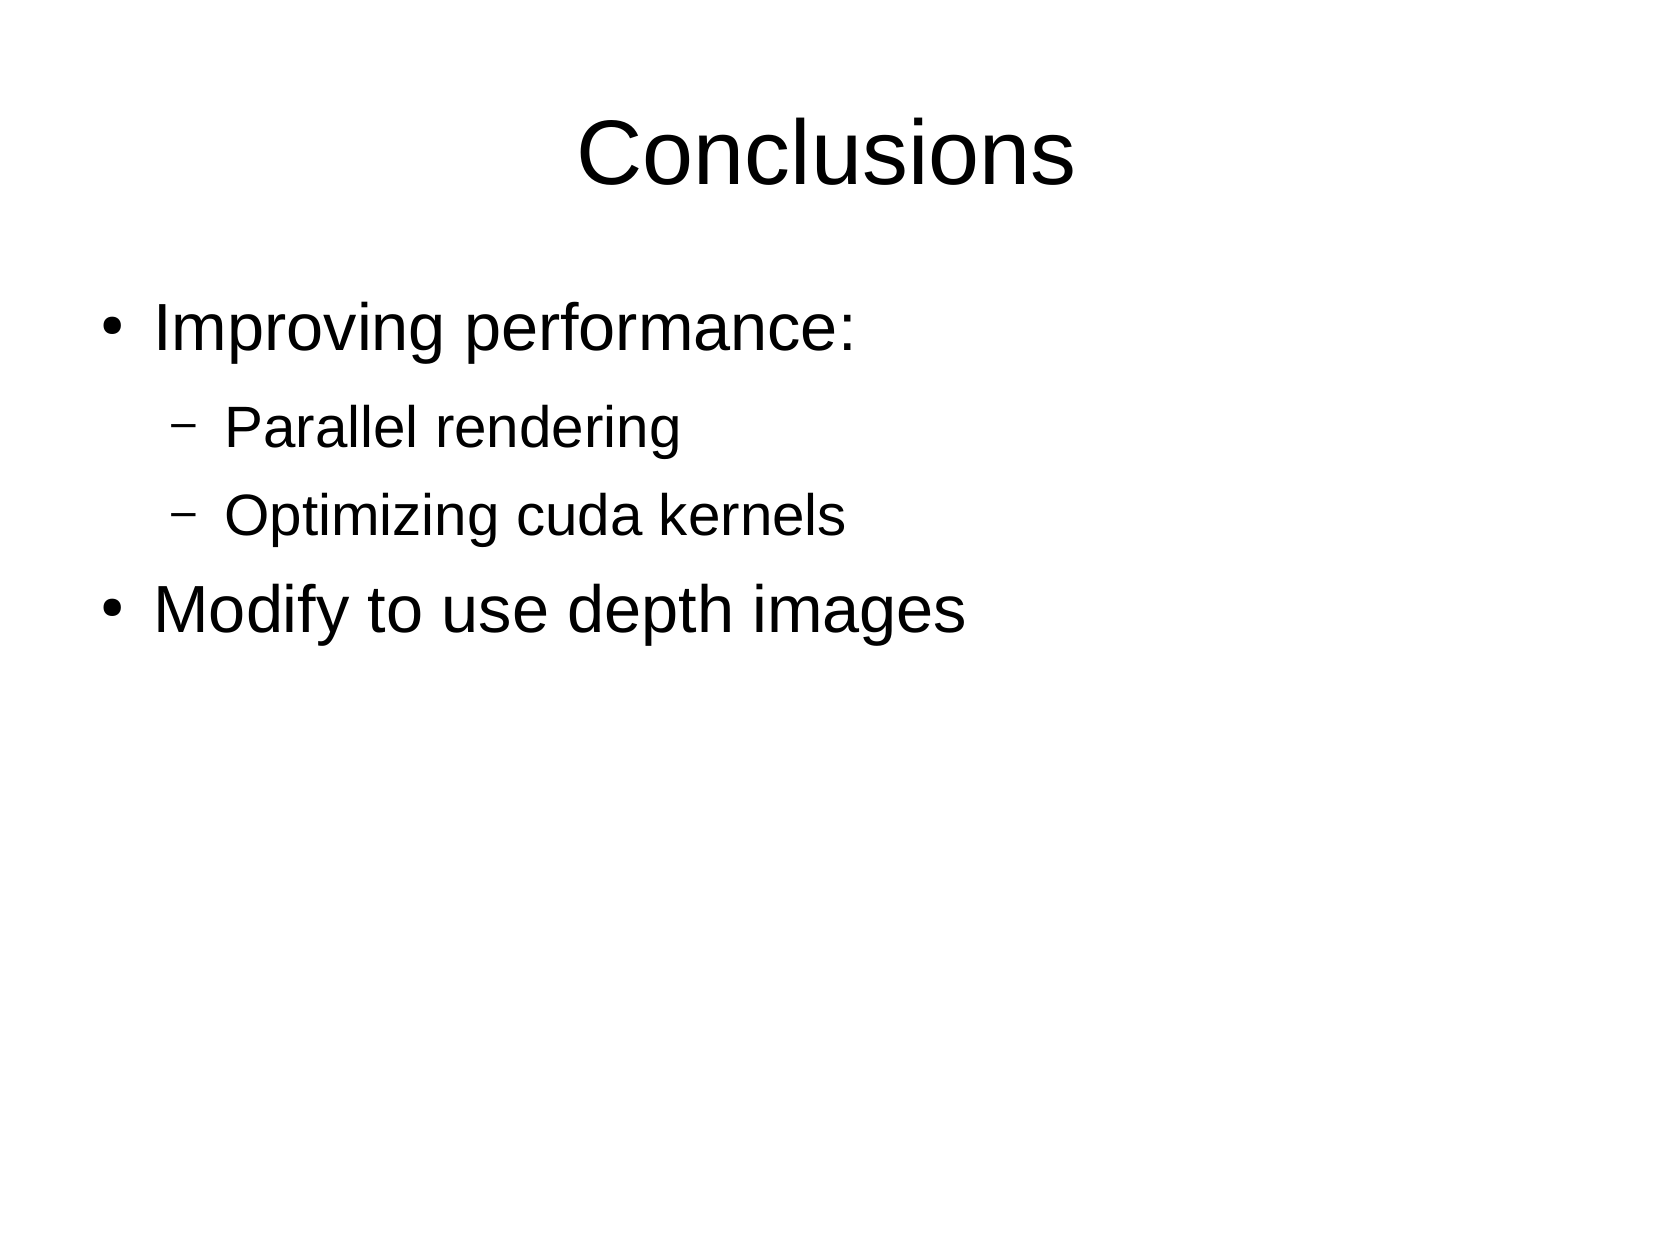

# Conclusions
Improving performance:
Parallel rendering
Optimizing cuda kernels
Modify to use depth images